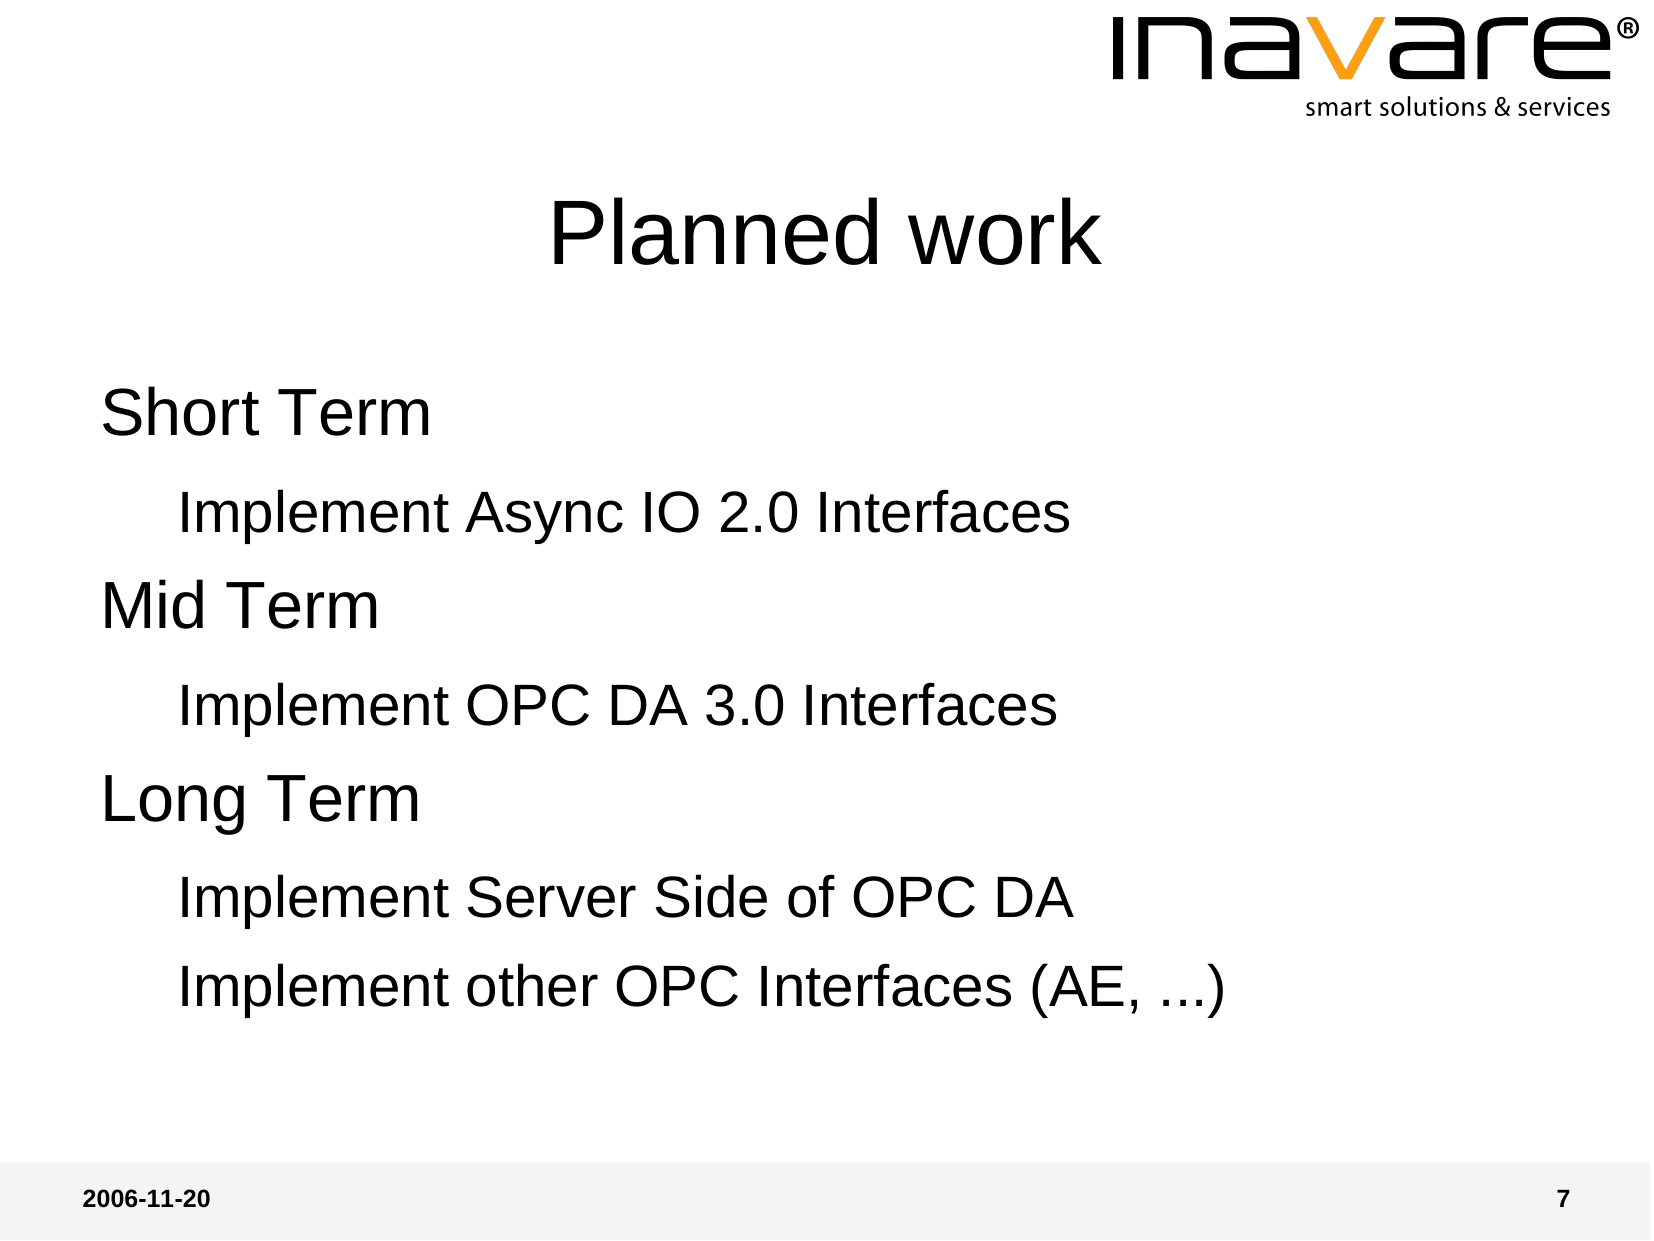

# Planned work
Short Term
Implement Async IO 2.0 Interfaces
Mid Term
Implement OPC DA 3.0 Interfaces
Long Term
Implement Server Side of OPC DA
Implement other OPC Interfaces (AE, ...)
2006-11-20
7